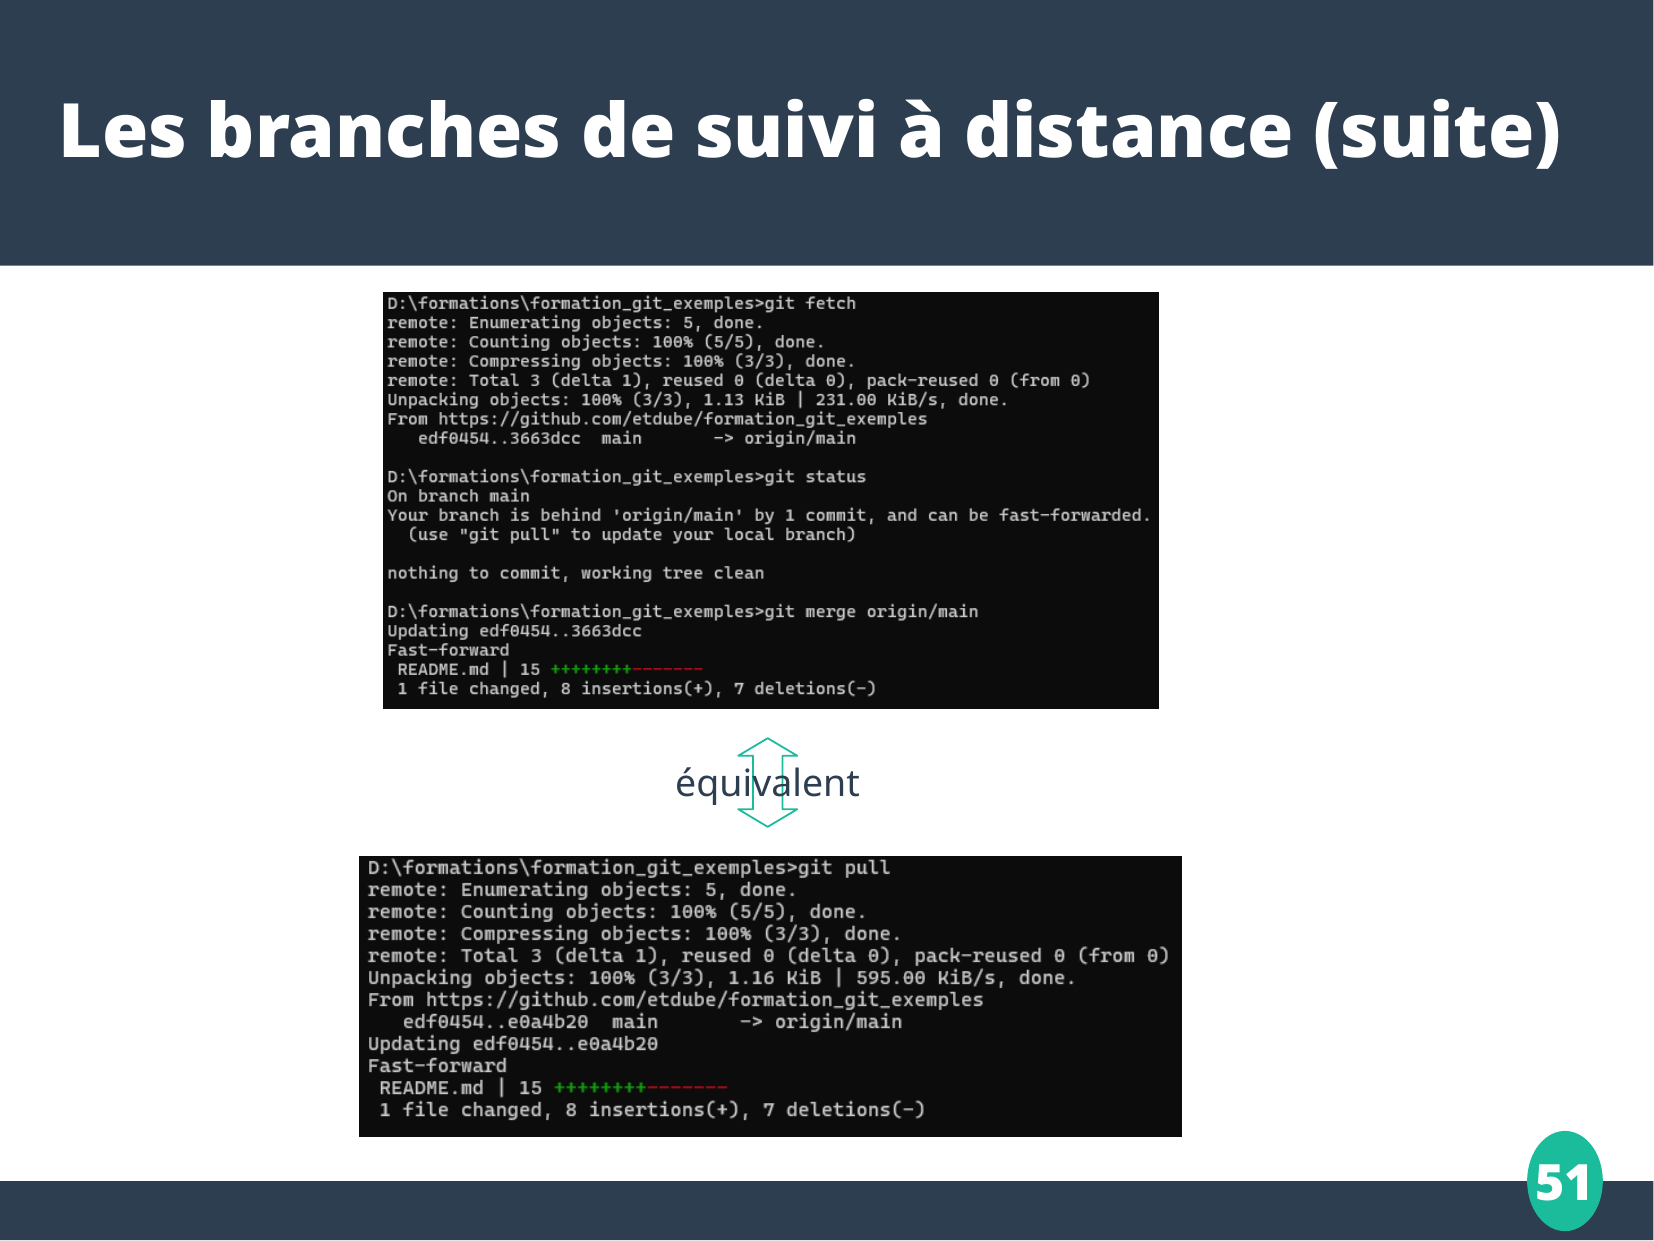

# Les branches de suivi à distance (suite)
équivalent